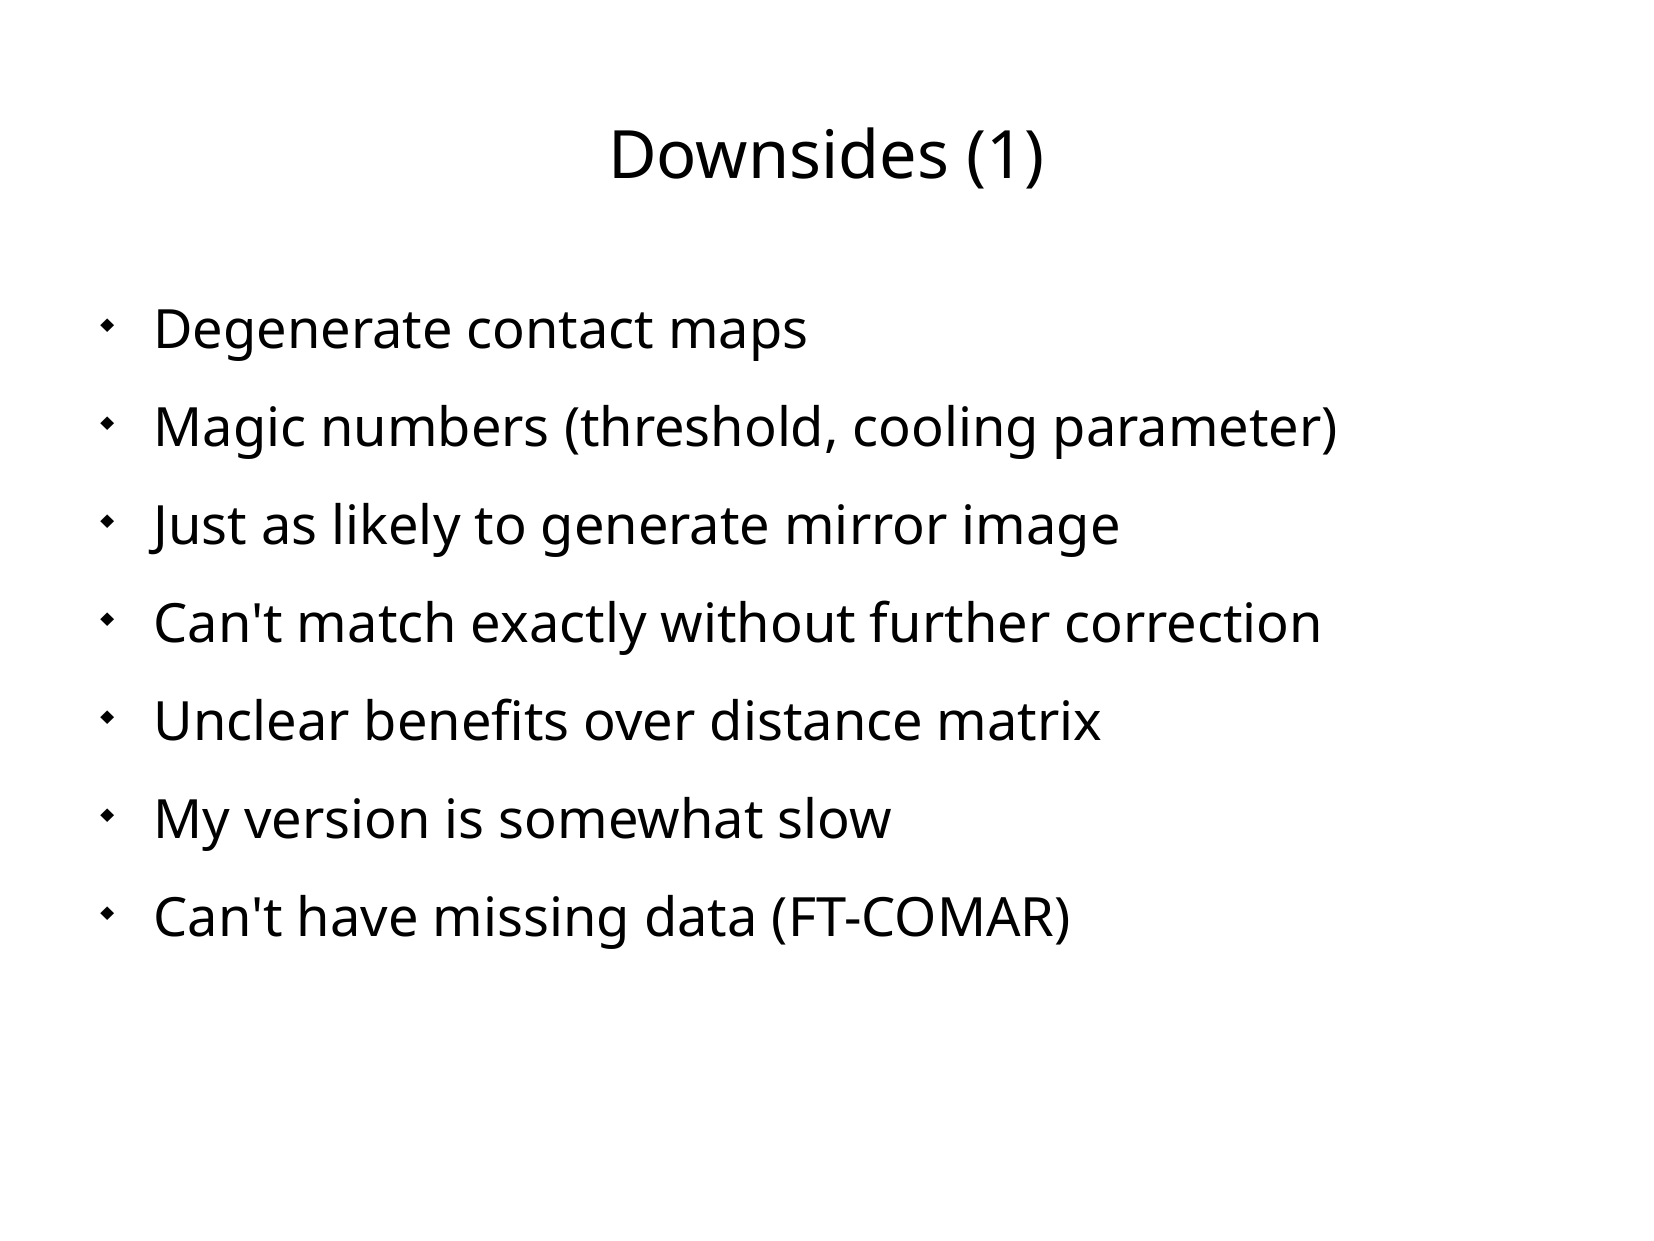

# Downsides (1)
Degenerate contact maps
Magic numbers (threshold, cooling parameter)
Just as likely to generate mirror image
Can't match exactly without further correction
Unclear benefits over distance matrix
My version is somewhat slow
Can't have missing data (FT-COMAR)